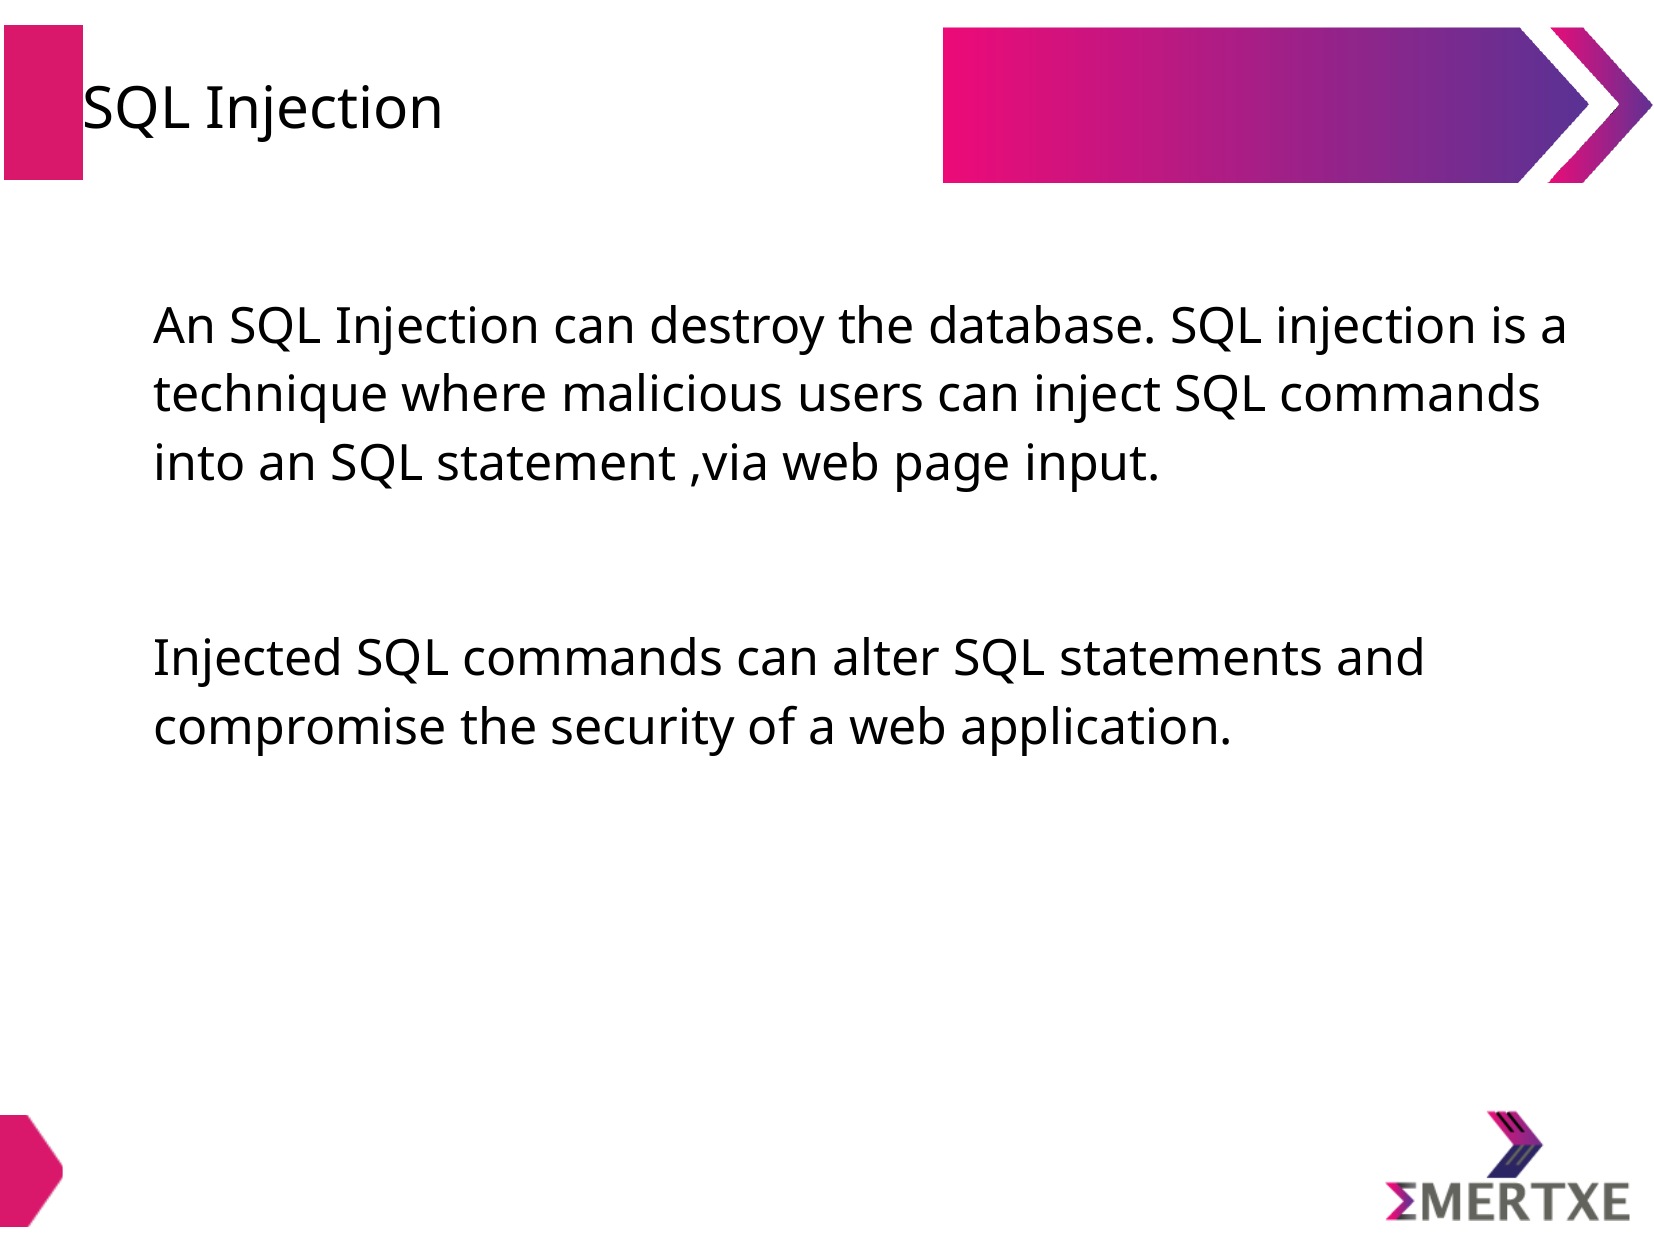

# SQL Injection
An SQL Injection can destroy the database. SQL injection is a technique where malicious users can inject SQL commands into an SQL statement ,via web page input.
Injected SQL commands can alter SQL statements and compromise the security of a web application.